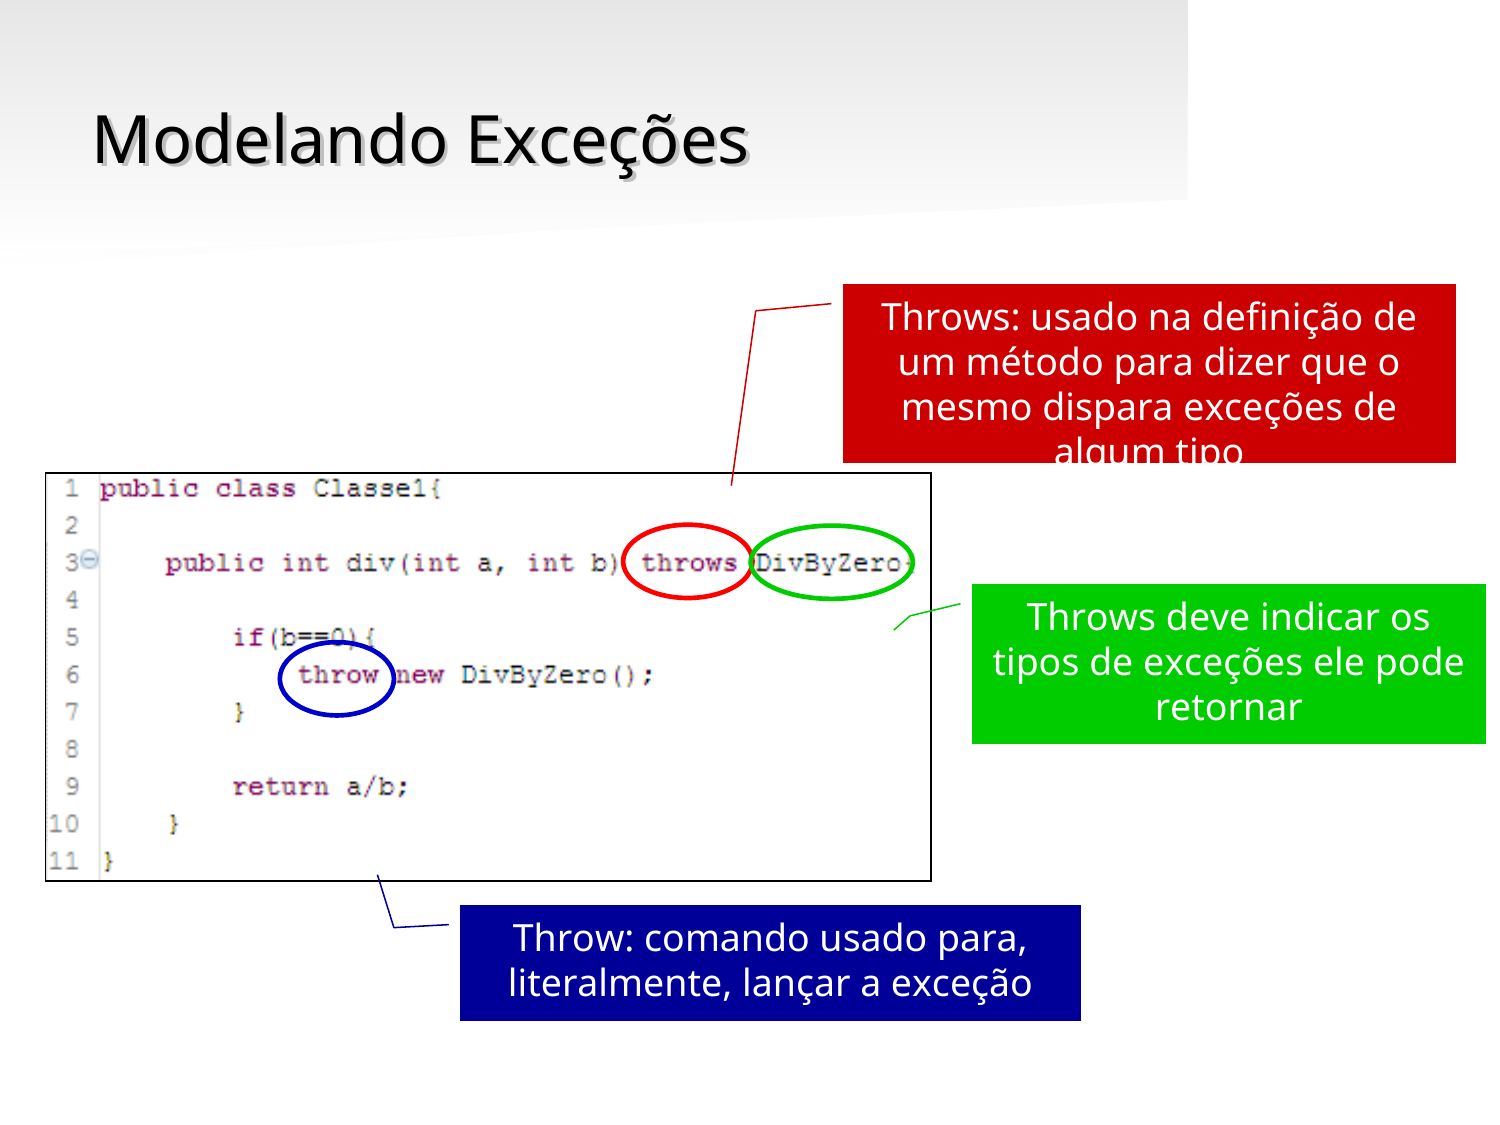

# Modelando Exceções
Throws: usado na definição de um método para dizer que o mesmo dispara exceções de algum tipo
Throws deve indicar os tipos de exceções ele pode retornar
Throw: comando usado para, literalmente, lançar a exceção